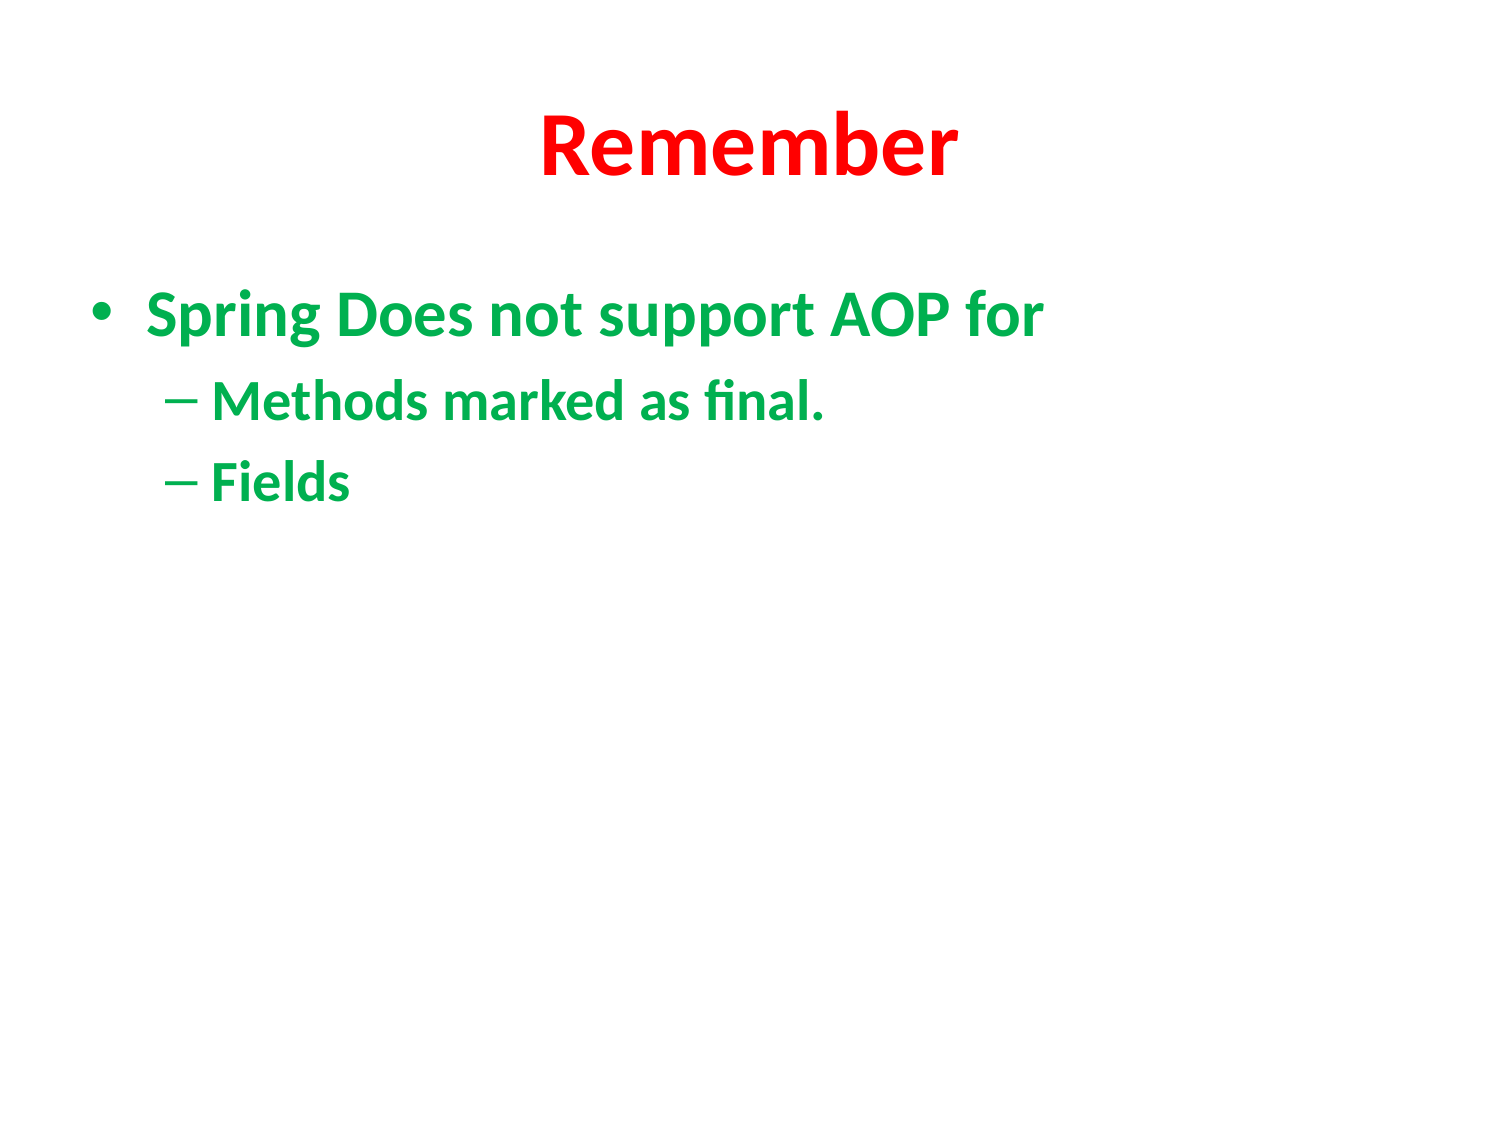

# Remember
Spring Does not support AOP for
Methods marked as final.
Fields